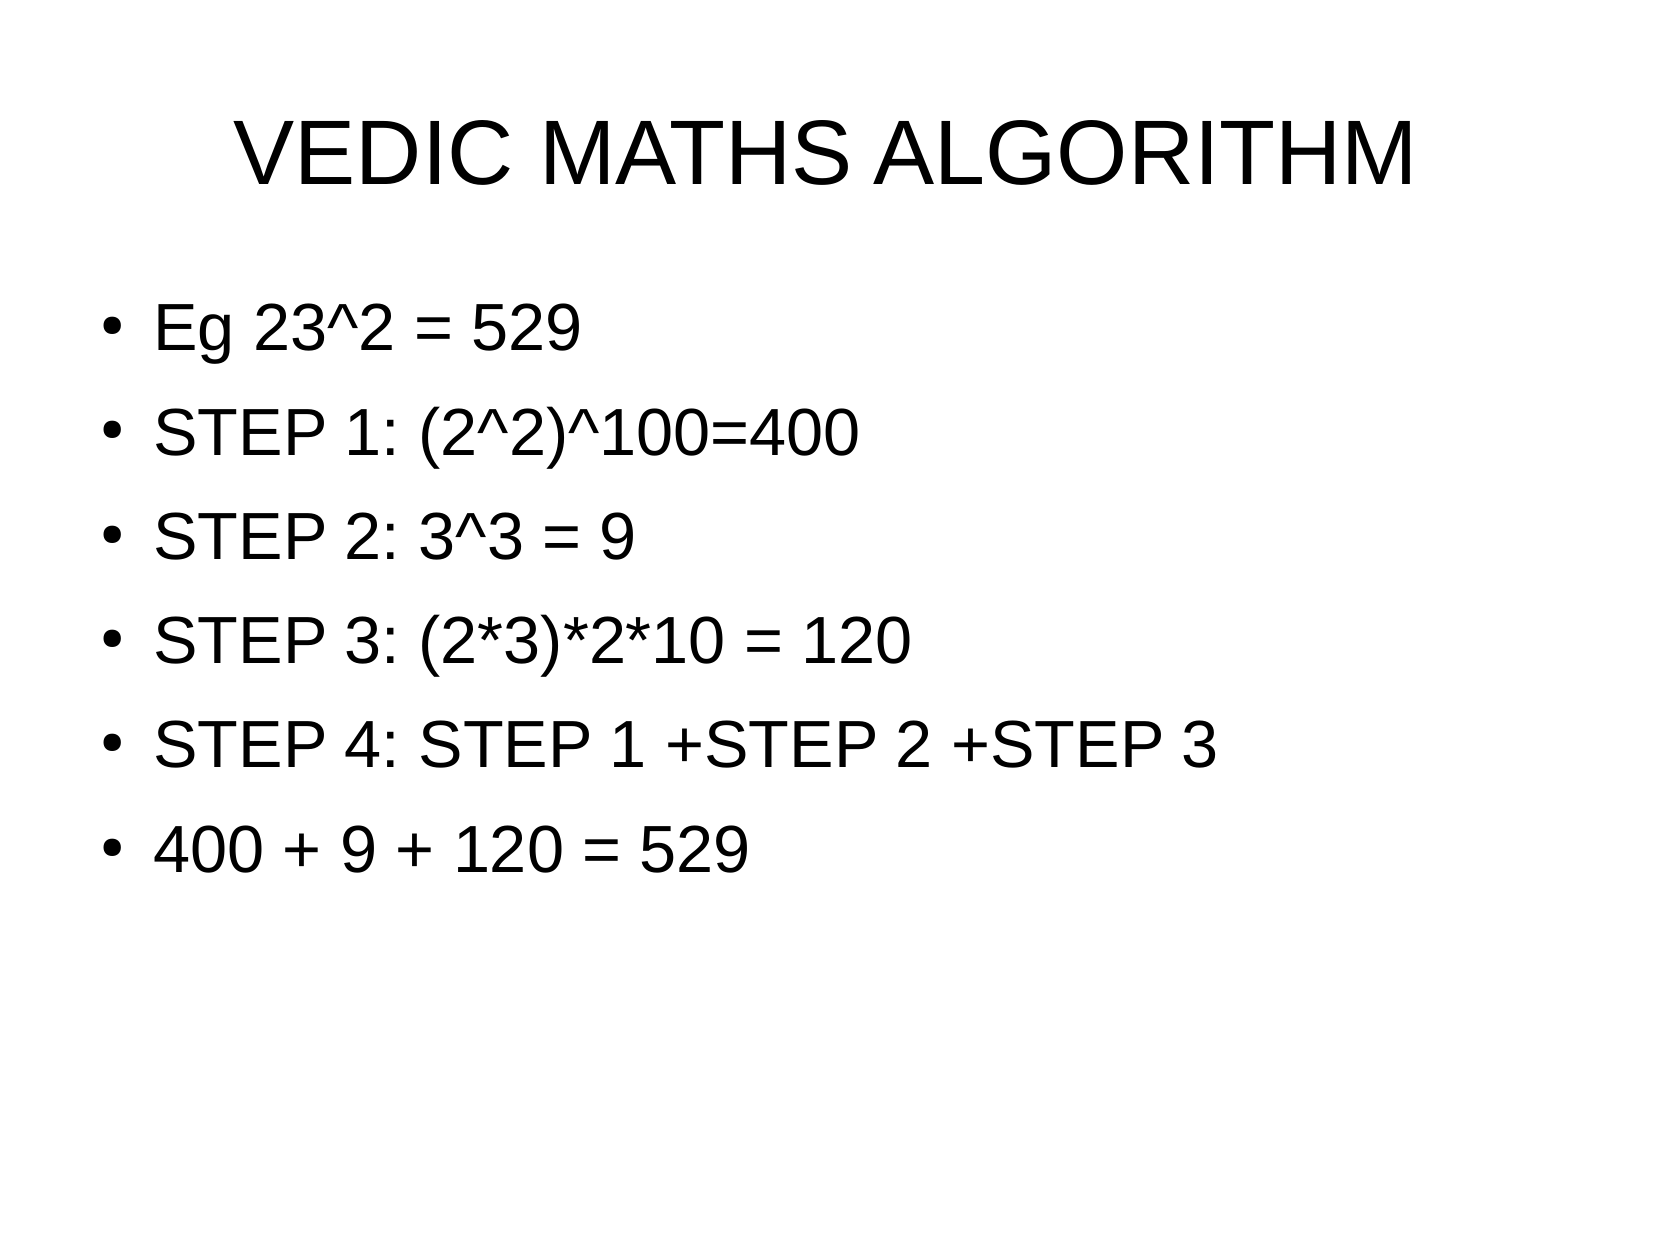

# VEDIC MATHS ALGORITHM
Eg 23^2 = 529
STEP 1: (2^2)^100=400
STEP 2: 3^3 = 9
STEP 3: (2*3)*2*10 = 120
STEP 4: STEP 1 +STEP 2 +STEP 3
400 + 9 + 120 = 529